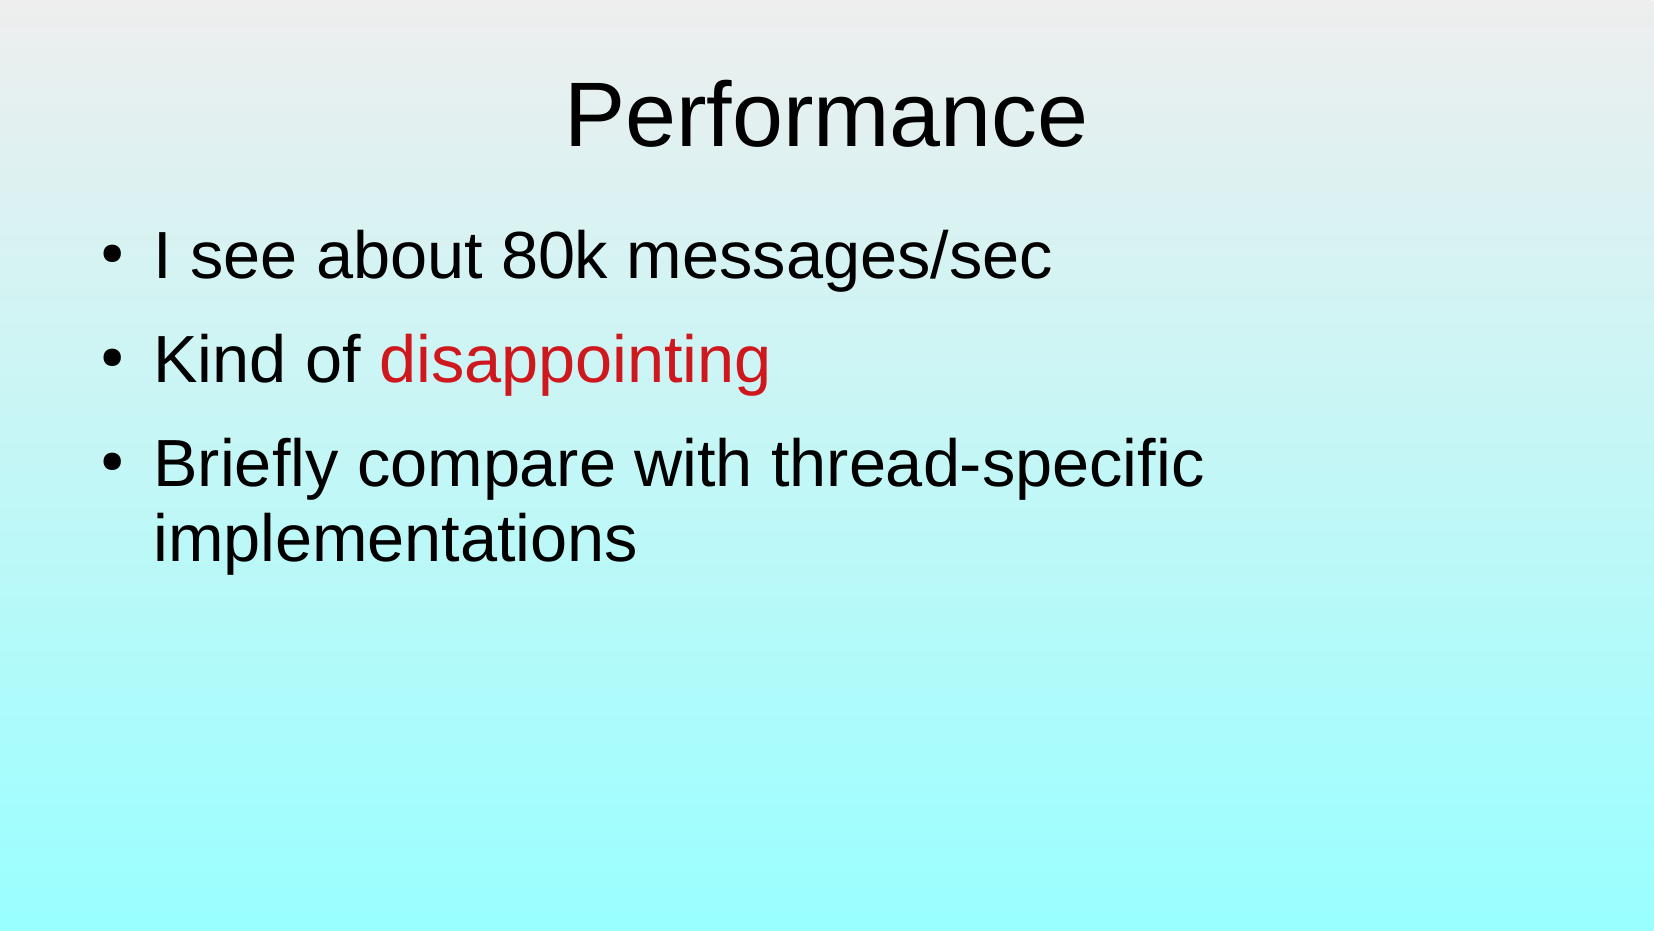

# Performance
I see about 80k messages/sec
Kind of disappointing
Briefly compare with thread-specific implementations